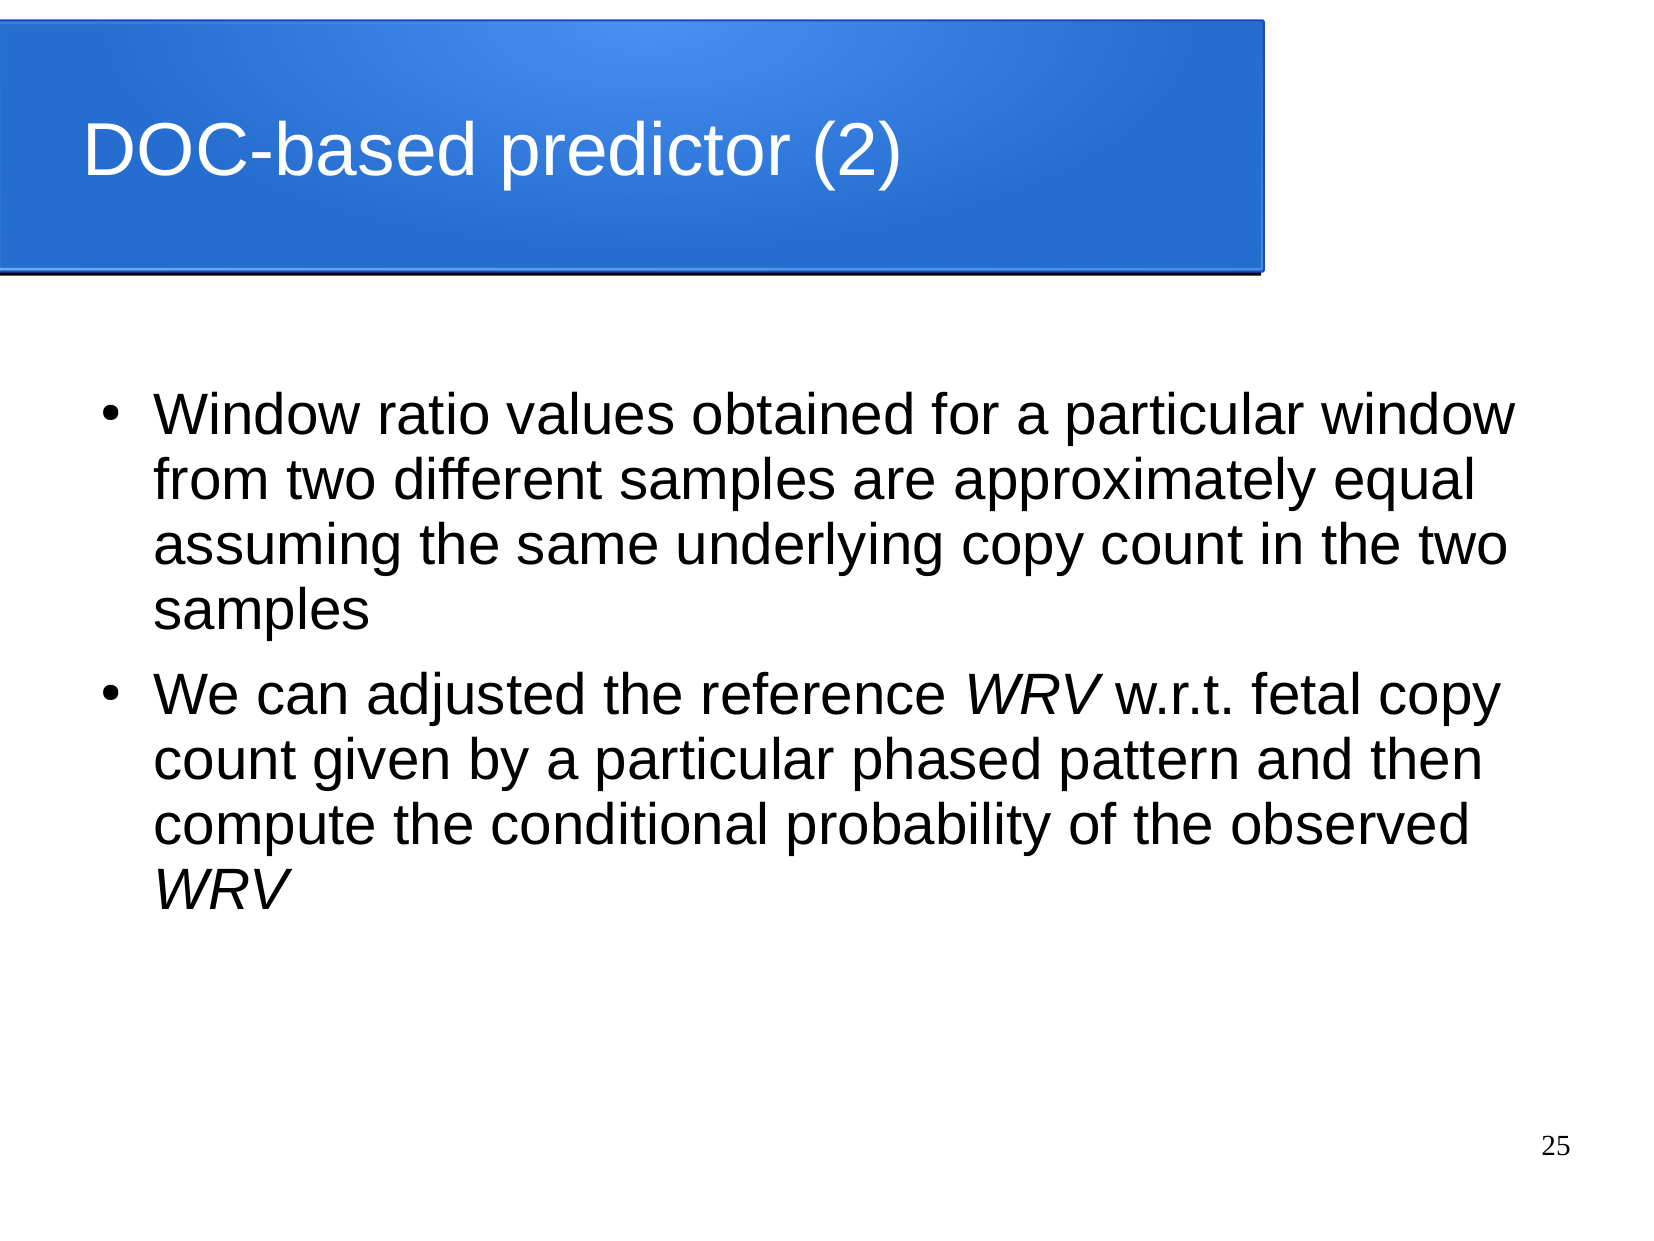

# DOC-based predictor (2)
Window ratio values obtained for a particular window from two different samples are approximately equal assuming the same underlying copy count in the two samples
We can adjusted the reference WRV w.r.t. fetal copy count given by a particular phased pattern and then compute the conditional probability of the observed WRV
25